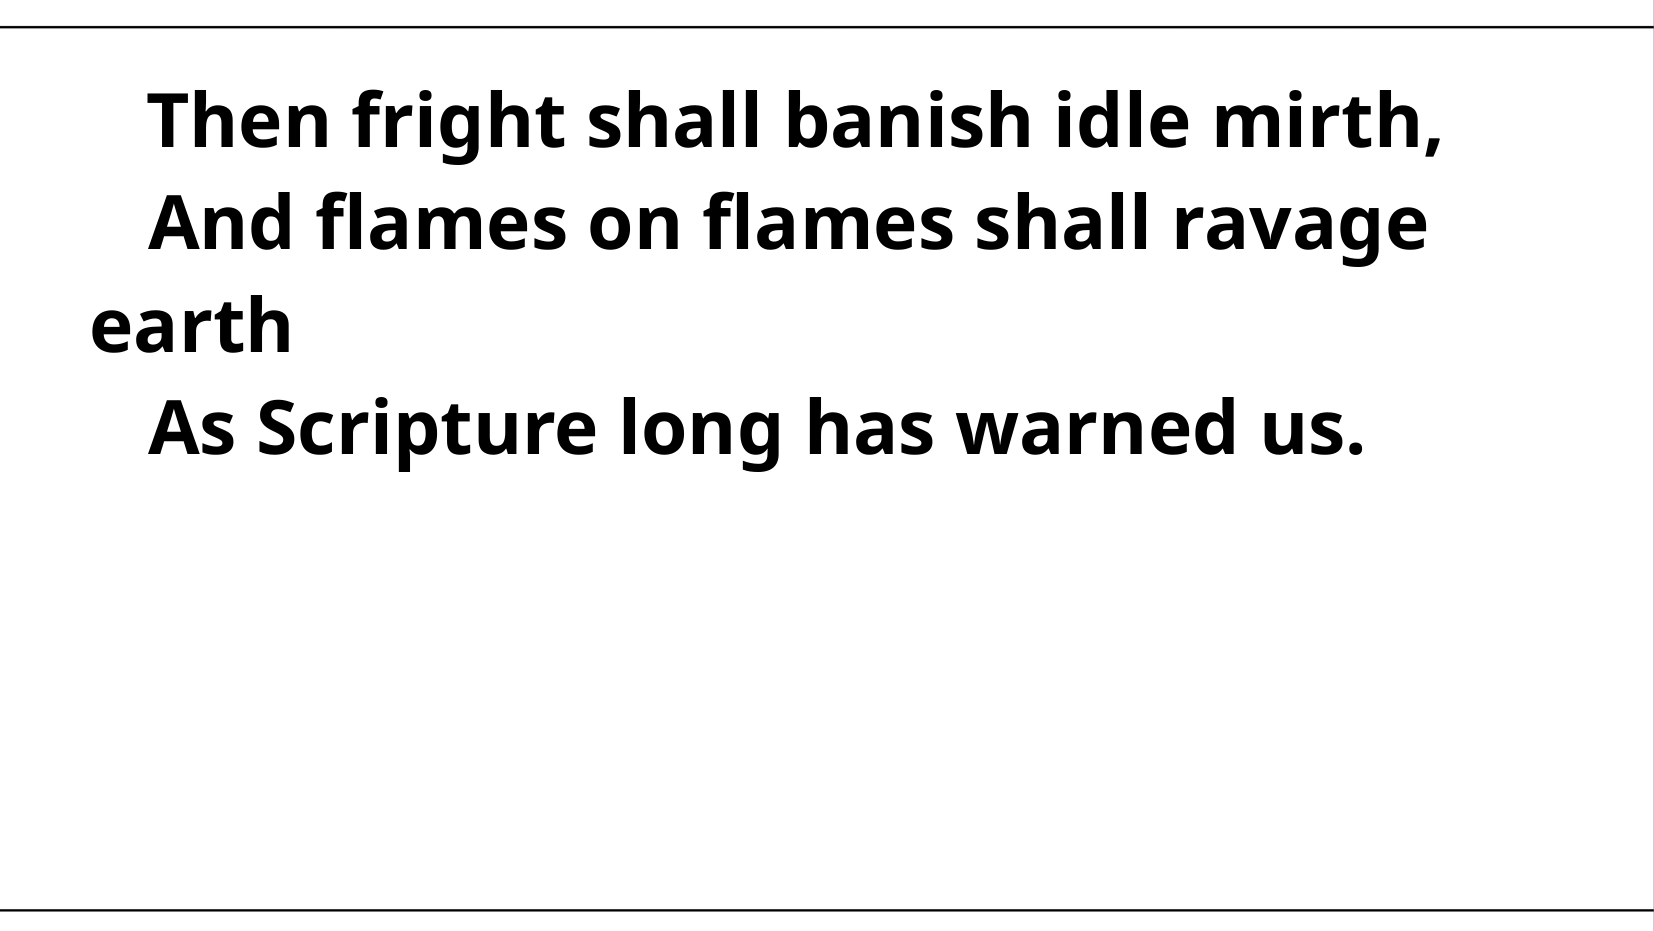

Then fright shall banish idle mirth,
 And flames on flames shall ravage earth
 As Scripture long has warned us.